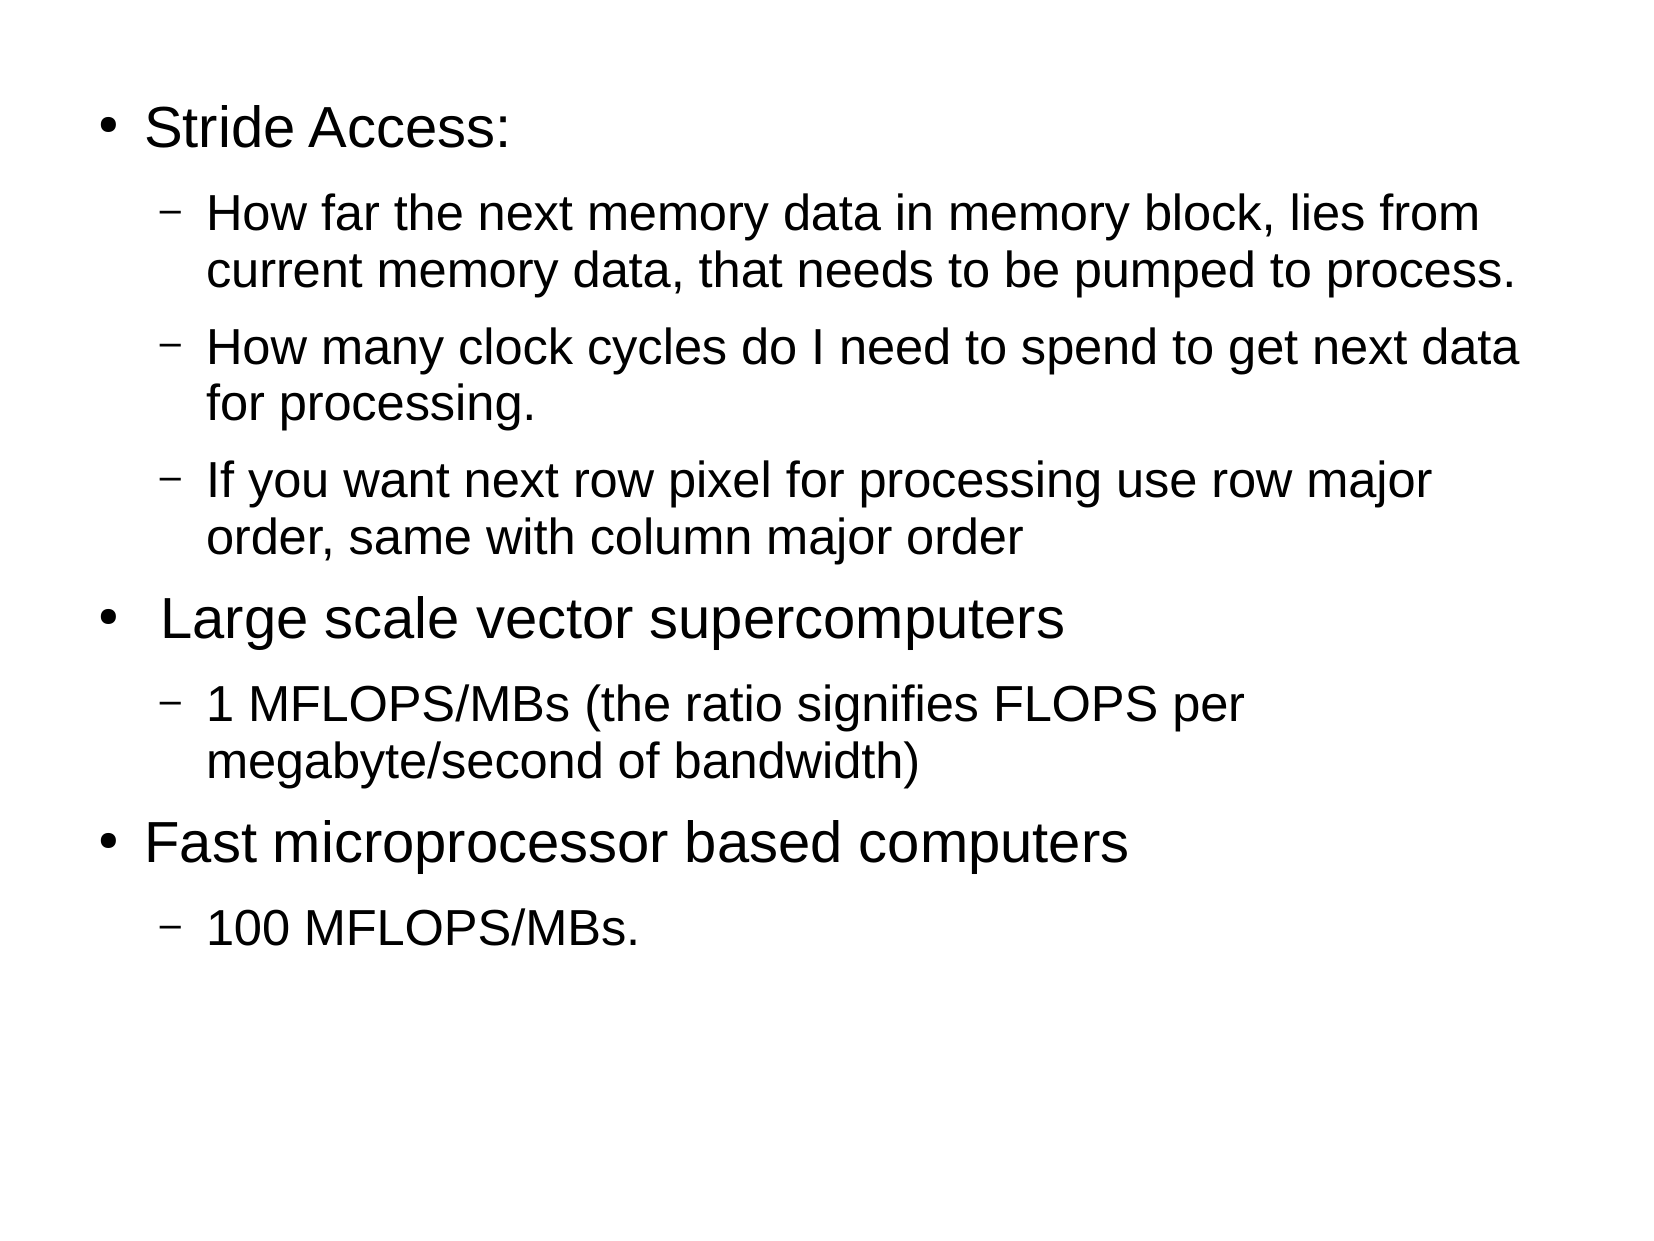

# Stride Access:
How far the next memory data in memory block, lies from current memory data, that needs to be pumped to process.
How many clock cycles do I need to spend to get next data for processing.
If you want next row pixel for processing use row major order, same with column major order
 Large scale vector supercomputers
1 MFLOPS/MBs (the ratio signifies FLOPS per megabyte/second of bandwidth)
Fast microprocessor based computers
100 MFLOPS/MBs.